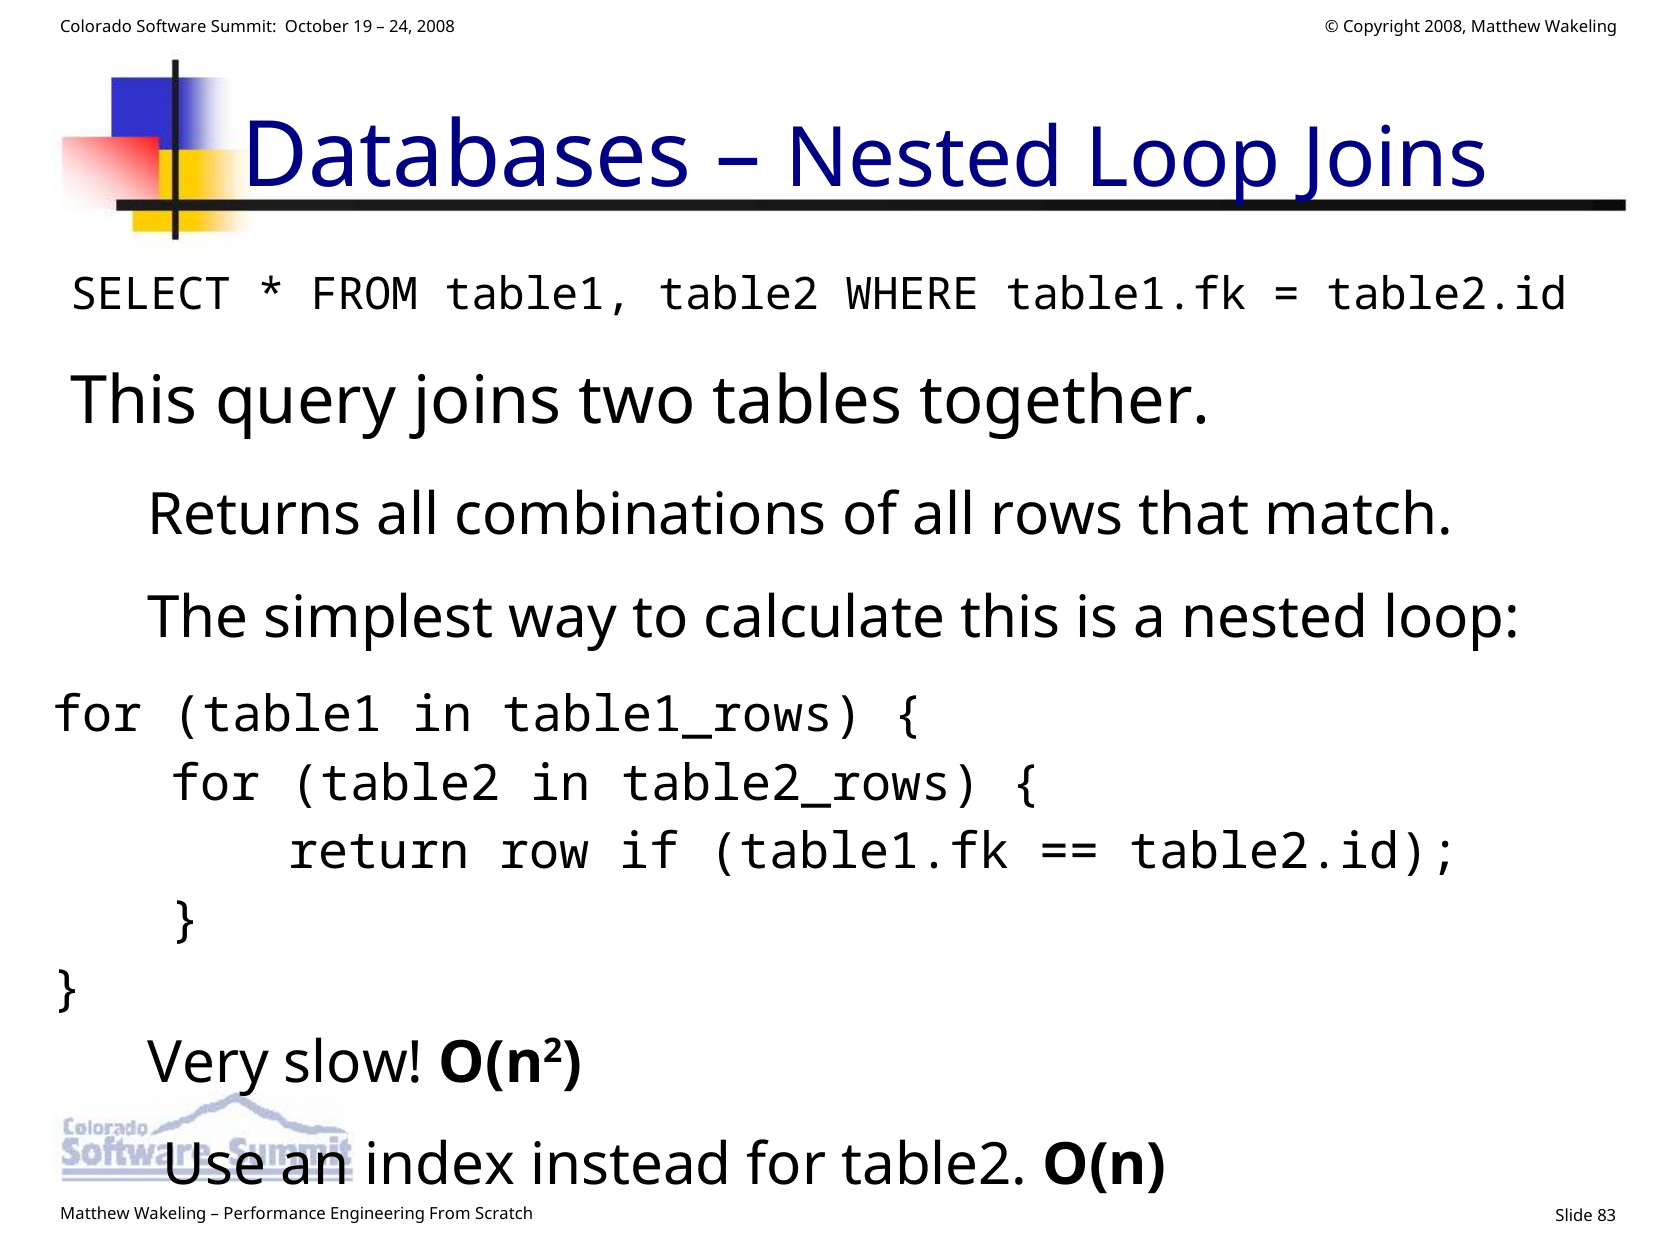

# Databases – Nested Loop Joins
SELECT * FROM table1, table2 WHERE table1.fk = table2.id
This query joins two tables together.
Returns all combinations of all rows that match.
The simplest way to calculate this is a nested loop:
for (table1 in table1_rows) {
 	for (table2 in table2_rows) {
 		return row if (table1.fk == table2.id);
 	}
}
Very slow! O(n2)
 Use an index instead for table2. O(n)